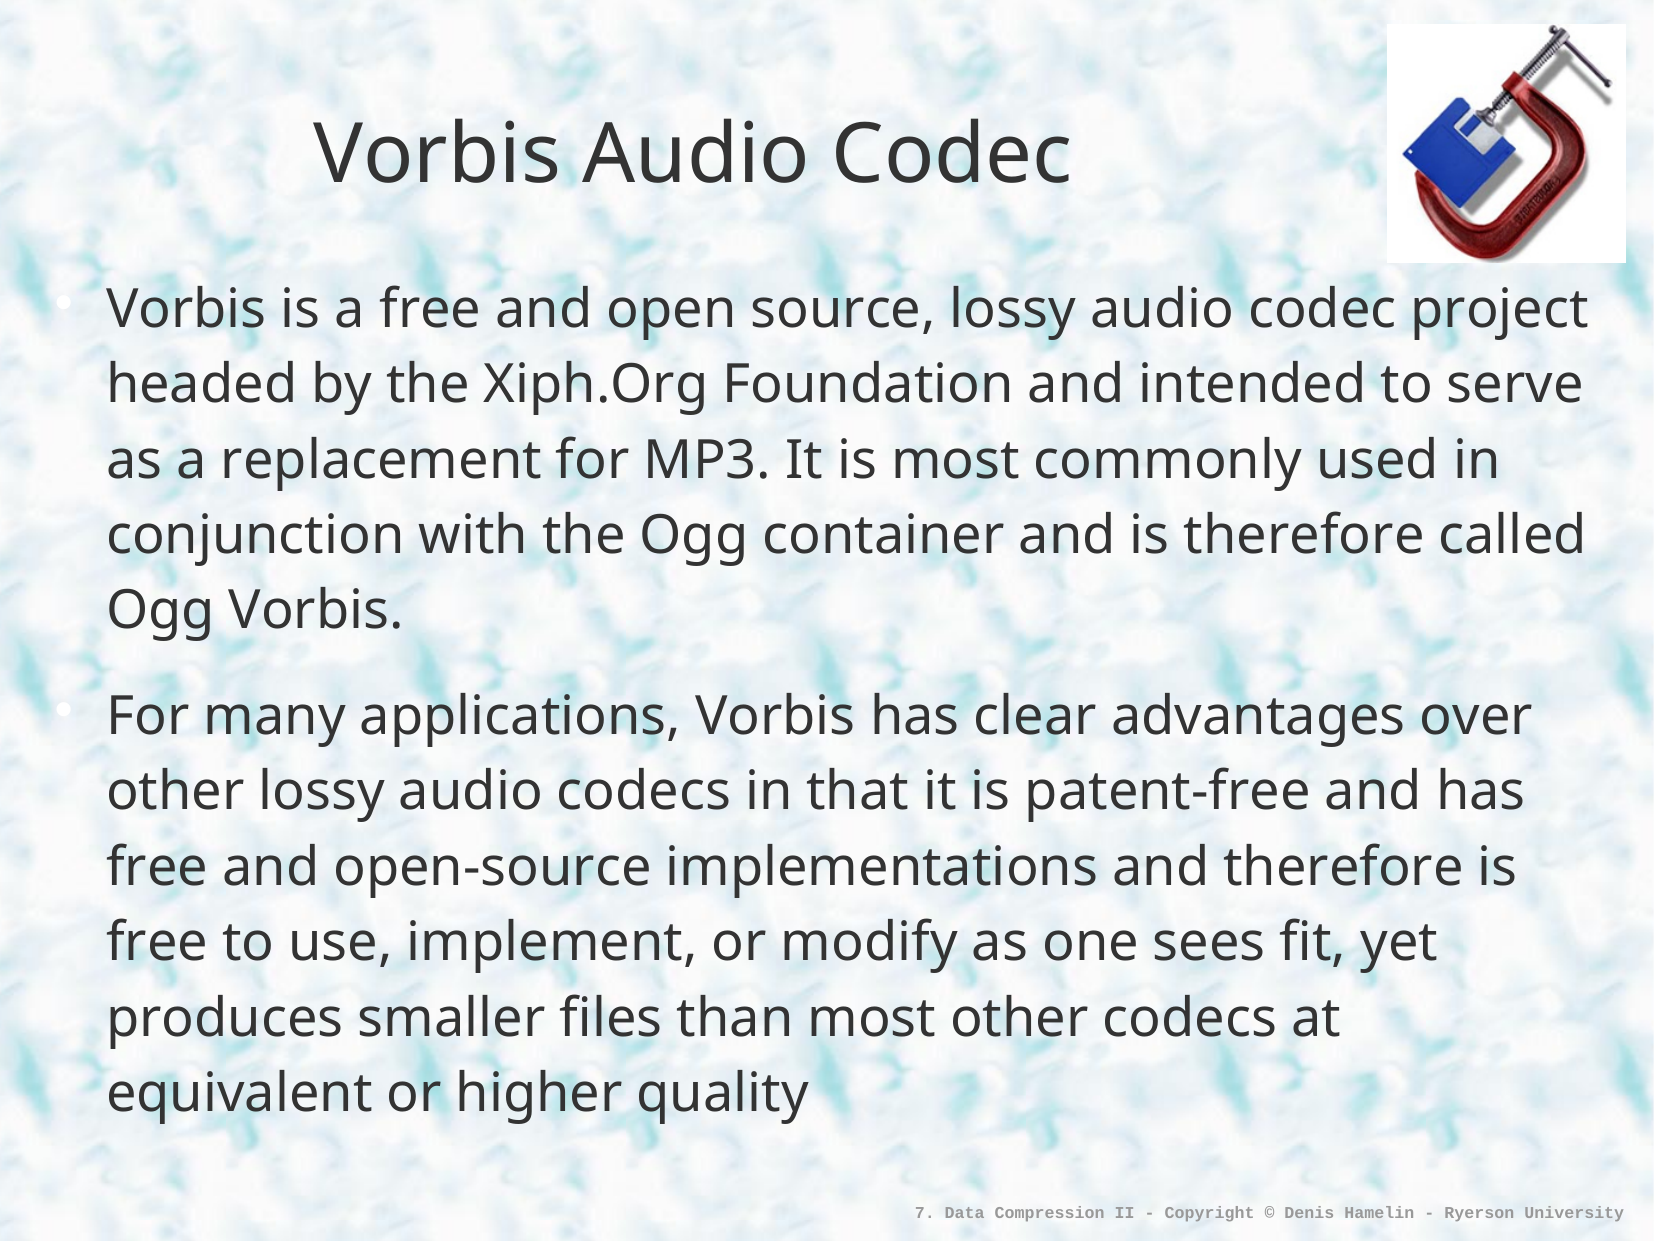

# Vorbis Audio Codec
Vorbis is a free and open source, lossy audio codec project headed by the Xiph.Org Foundation and intended to serve as a replacement for MP3. It is most commonly used in conjunction with the Ogg container and is therefore called Ogg Vorbis.
For many applications, Vorbis has clear advantages over other lossy audio codecs in that it is patent-free and has free and open-source implementations and therefore is free to use, implement, or modify as one sees fit, yet produces smaller files than most other codecs at equivalent or higher quality